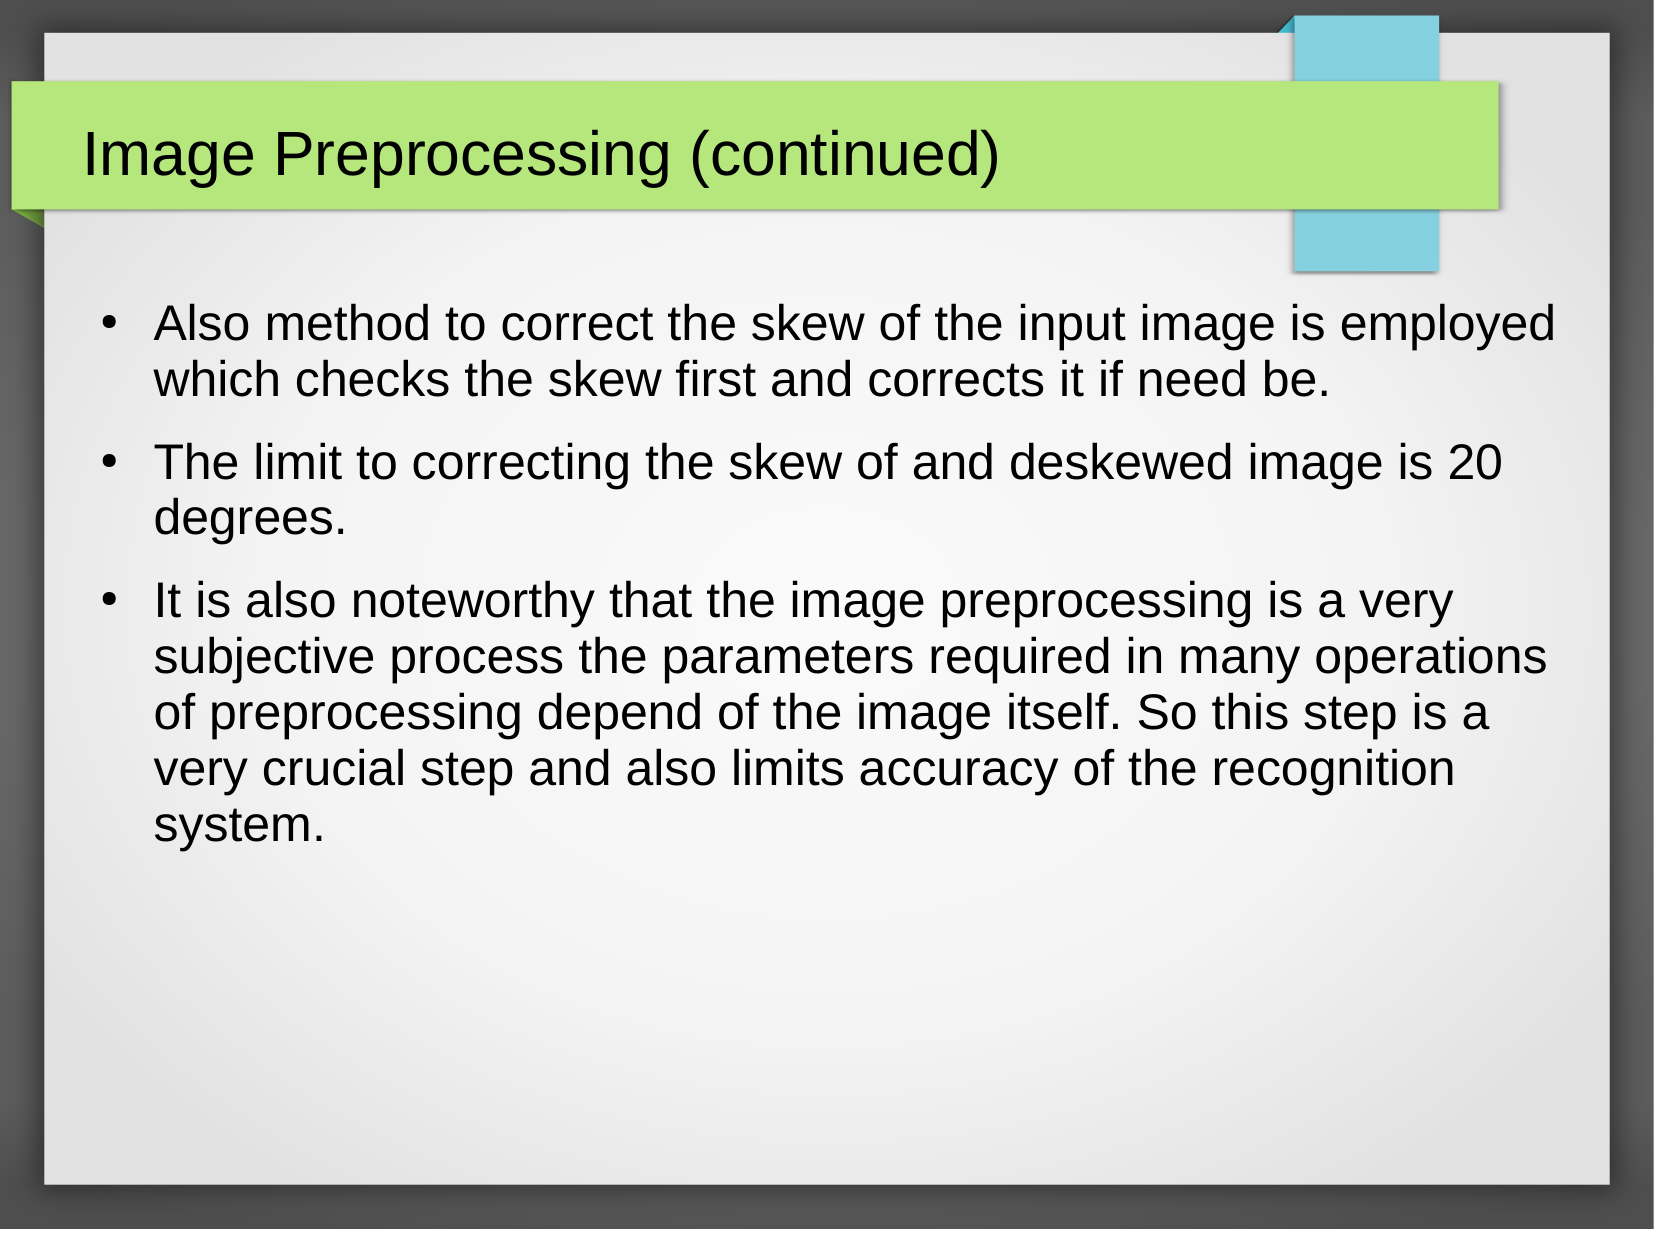

# Image Preprocessing (continued)
Also method to correct the skew of the input image is employed which checks the skew first and corrects it if need be.
The limit to correcting the skew of and deskewed image is 20 degrees.
It is also noteworthy that the image preprocessing is a very subjective process the parameters required in many operations of preprocessing depend of the image itself. So this step is a very crucial step and also limits accuracy of the recognition system.